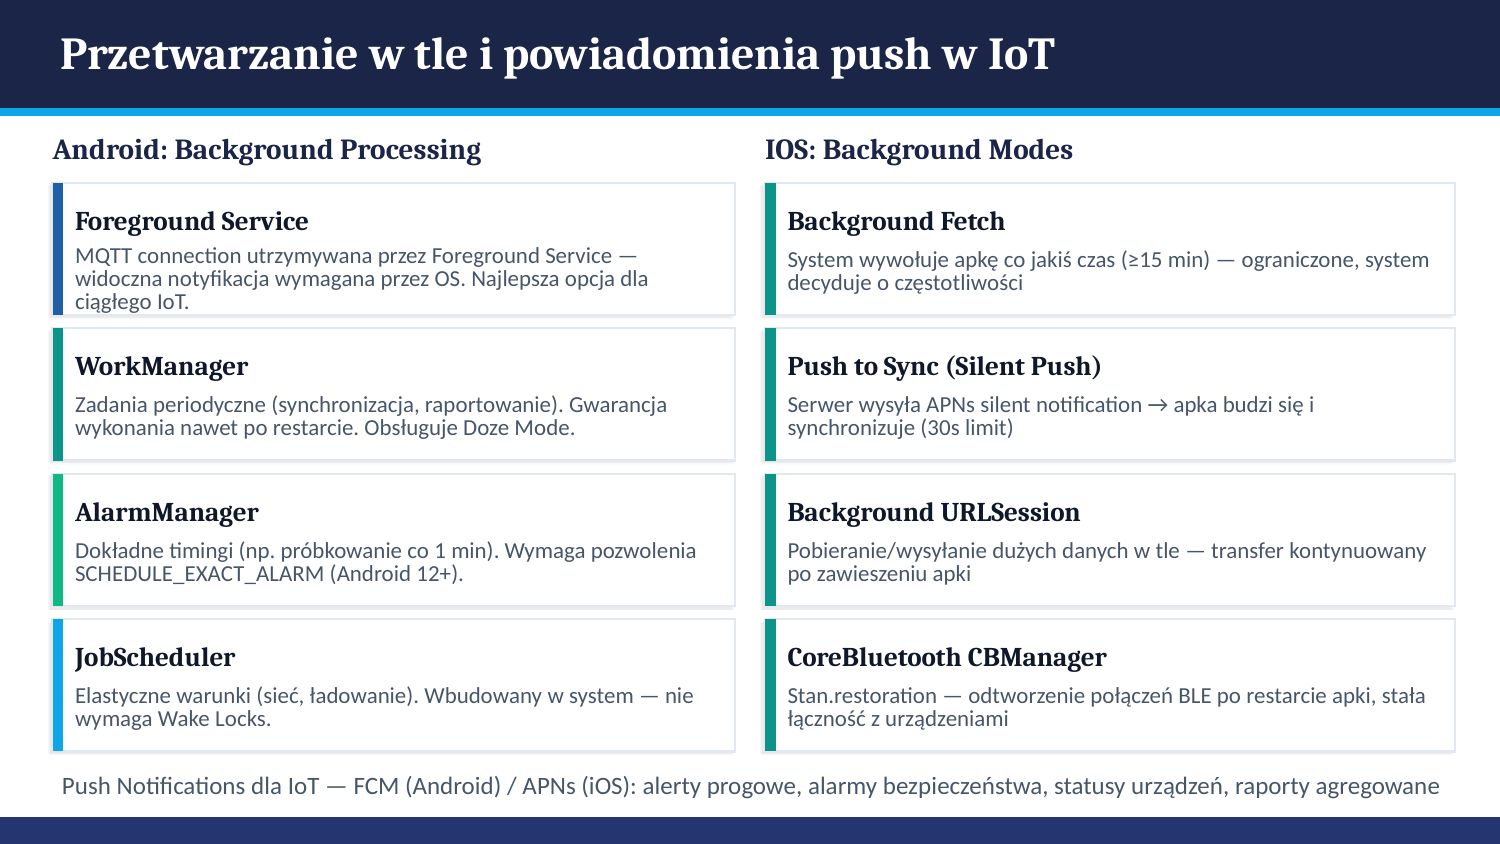

Przetwarzanie w tle i powiadomienia push w IoT
Android: Background Processing
IOS: Background Modes
Foreground Service
Background Fetch
MQTT connection utrzymywana przez Foreground Service — widoczna notyfikacja wymagana przez OS. Najlepsza opcja dla ciągłego IoT.
System wywołuje apkę co jakiś czas (≥15 min) — ograniczone, system decyduje o częstotliwości
WorkManager
Push to Sync (Silent Push)
Zadania periodyczne (synchronizacja, raportowanie). Gwarancja wykonania nawet po restarcie. Obsługuje Doze Mode.
Serwer wysyła APNs silent notification → apka budzi się i synchronizuje (30s limit)
AlarmManager
Background URLSession
Dokładne timingi (np. próbkowanie co 1 min). Wymaga pozwolenia SCHEDULE_EXACT_ALARM (Android 12+).
Pobieranie/wysyłanie dużych danych w tle — transfer kontynuowany po zawieszeniu apki
JobScheduler
CoreBluetooth CBManager
Elastyczne warunki (sieć, ładowanie). Wbudowany w system — nie wymaga Wake Locks.
Stan.restoration — odtworzenie połączeń BLE po restarcie apki, stała łączność z urządzeniami
Push Notifications dla IoT — FCM (Android) / APNs (iOS): alerty progowe, alarmy bezpieczeństwa, statusy urządzeń, raporty agregowane